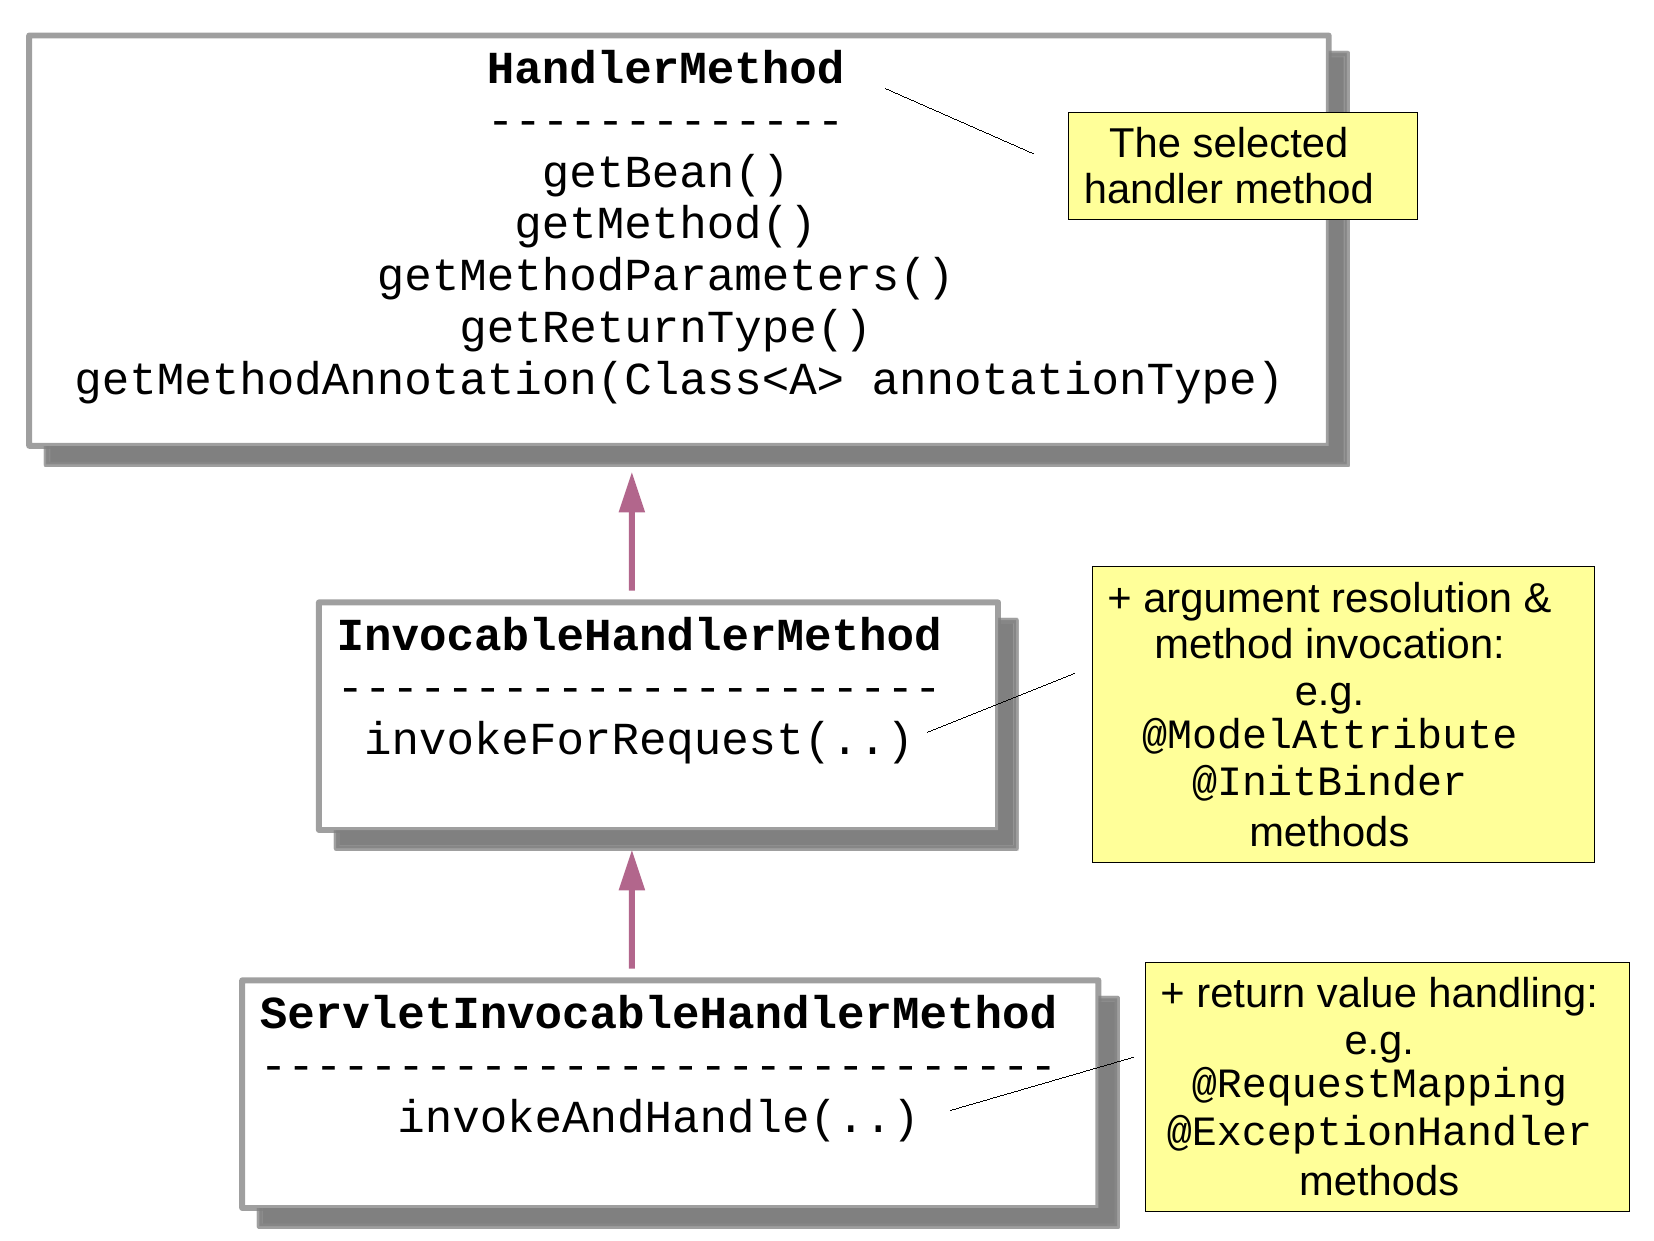

HandlerMethod
-------------
 getBean()
 getMethod()
 getMethodParameters()
 getReturnType()
 getMethodAnnotation(Class<A> annotationType)
The selected handler method
+ argument resolution & method invocation:
e.g.
@ModelAttribute
@InitBinder
methods
InvocableHandlerMethod
----------------------
 invokeForRequest(..)
+ return value handling:
e.g.
@RequestMapping
@ExceptionHandler
methods
ServletInvocableHandlerMethod
-----------------------------
 invokeAndHandle(..)